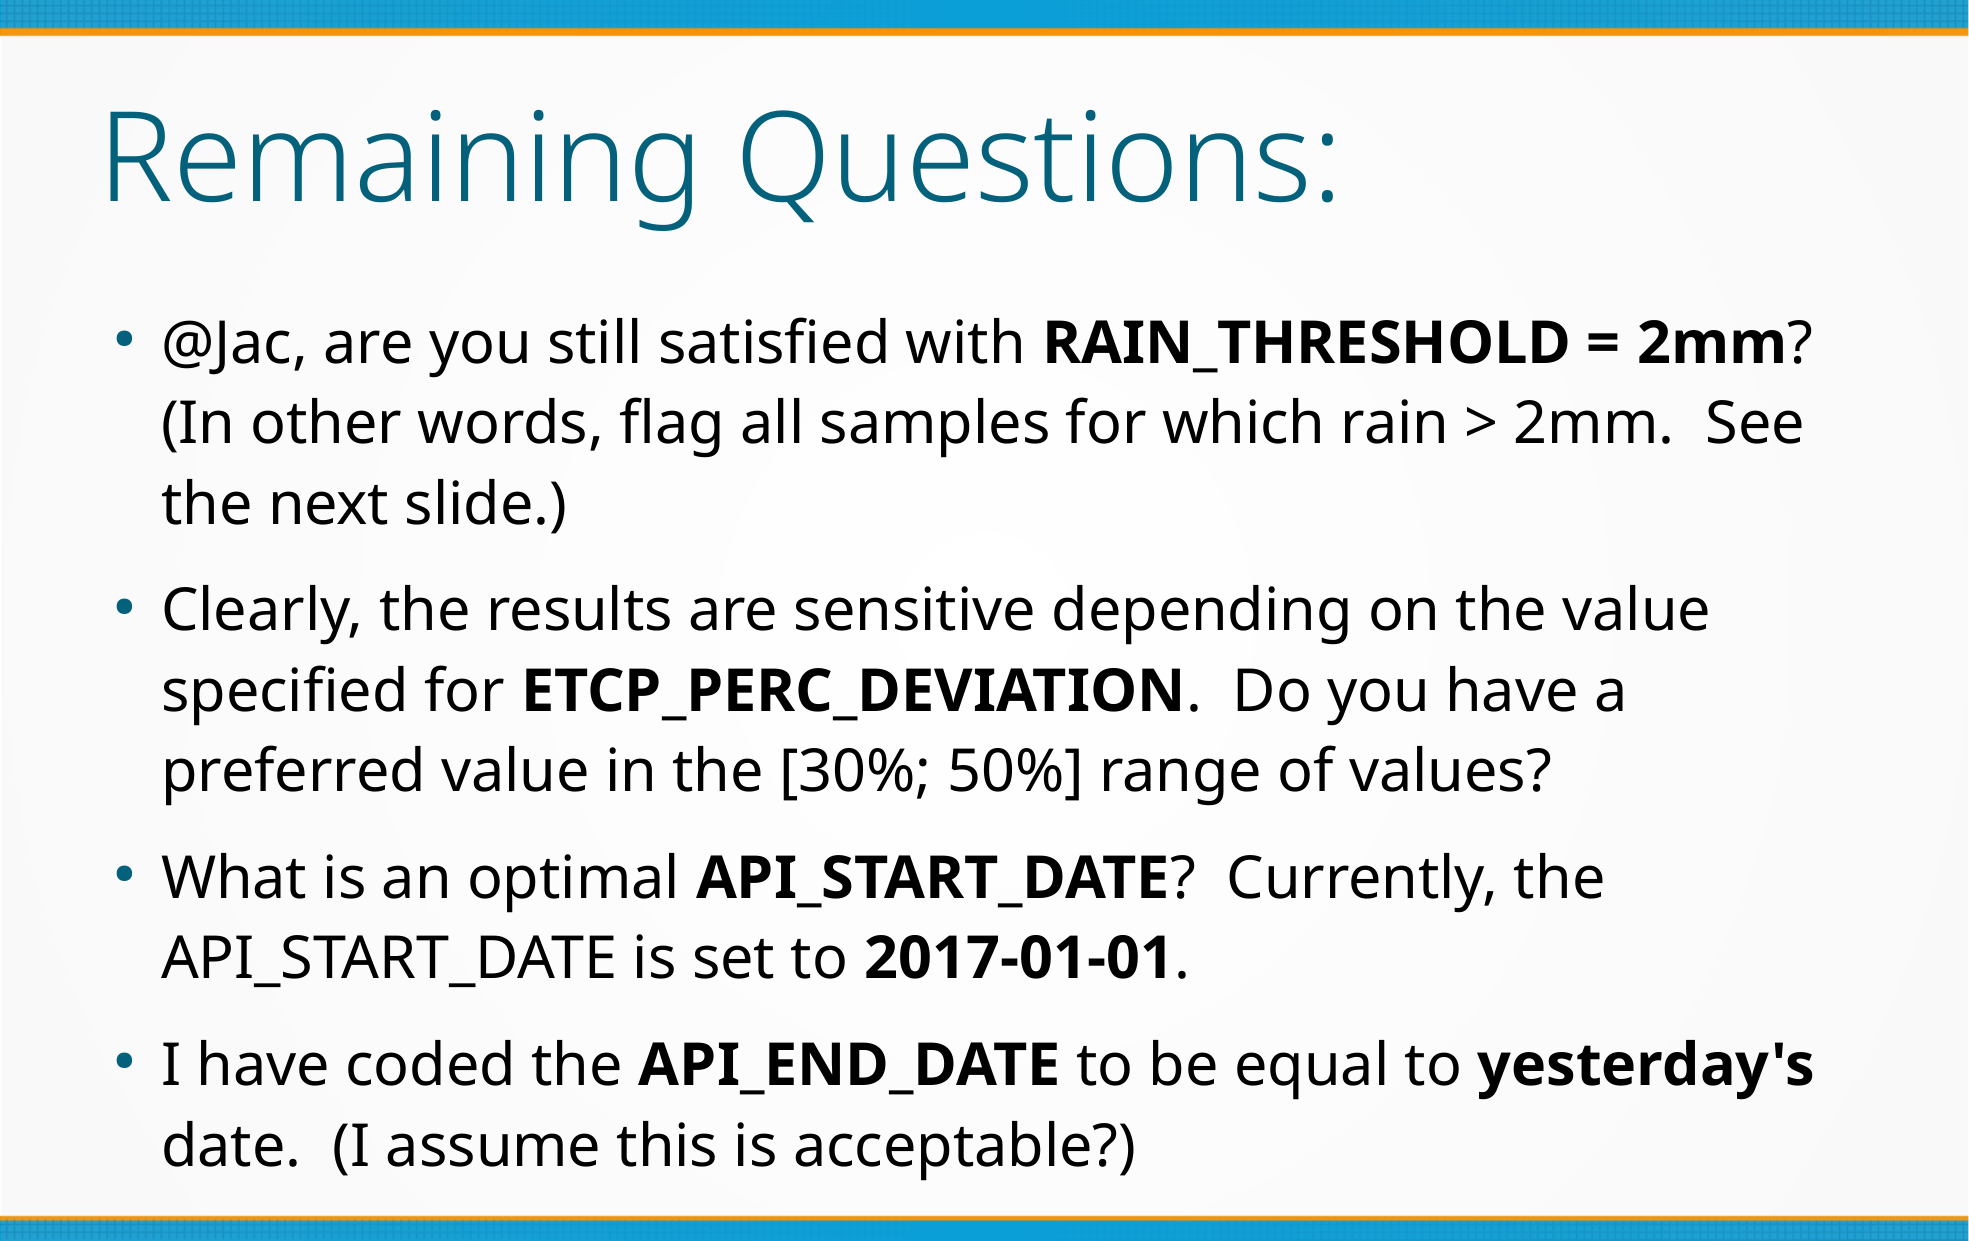

# Remaining Questions:
@Jac, are you still satisfied with RAIN_THRESHOLD = 2mm? (In other words, flag all samples for which rain > 2mm. See the next slide.)
Clearly, the results are sensitive depending on the value specified for ETCP_PERC_DEVIATION. Do you have a preferred value in the [30%; 50%] range of values?
What is an optimal API_START_DATE? Currently, the API_START_DATE is set to 2017-01-01.
I have coded the API_END_DATE to be equal to yesterday's date. (I assume this is acceptable?)